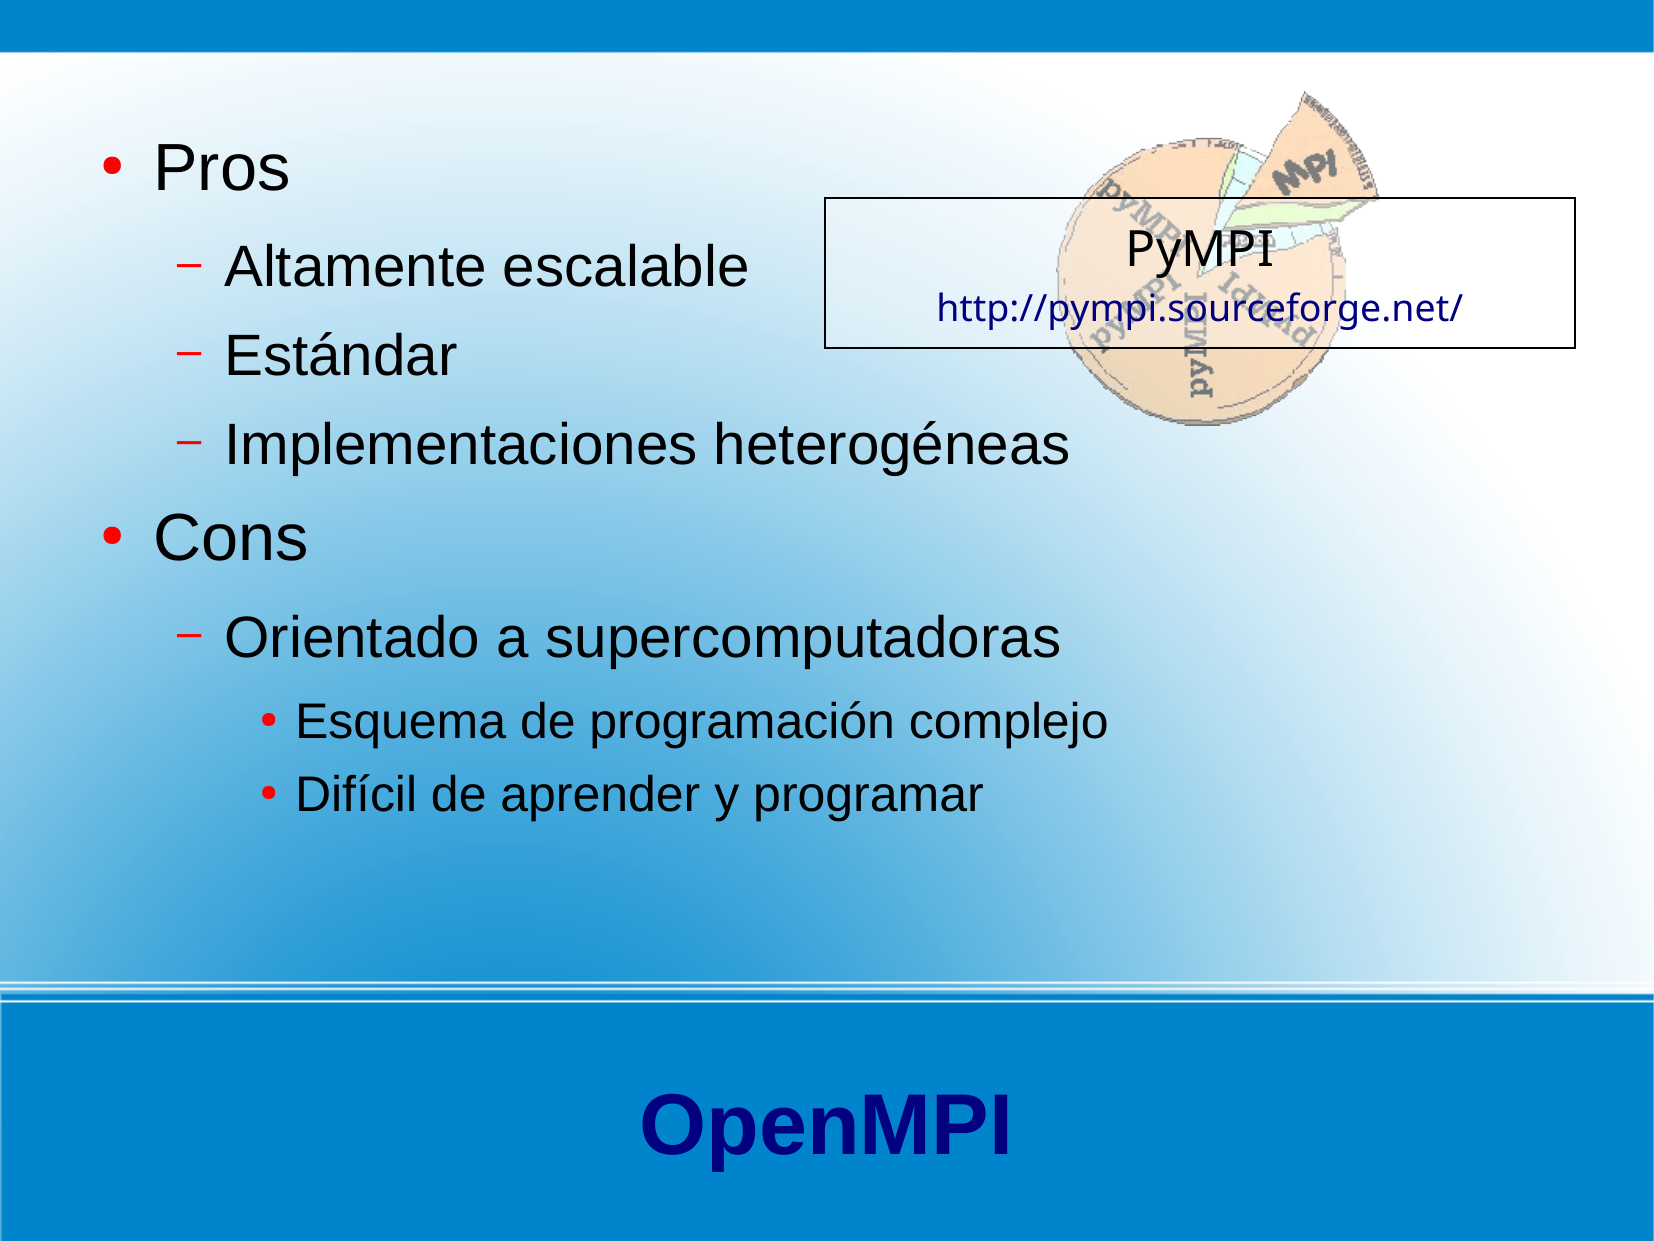

Pros
Altamente escalable
Estándar
Implementaciones heterogéneas
Cons
Orientado a supercomputadoras
Esquema de programación complejo
Difícil de aprender y programar
PyMPI
http://pympi.sourceforge.net/
# OpenMPI